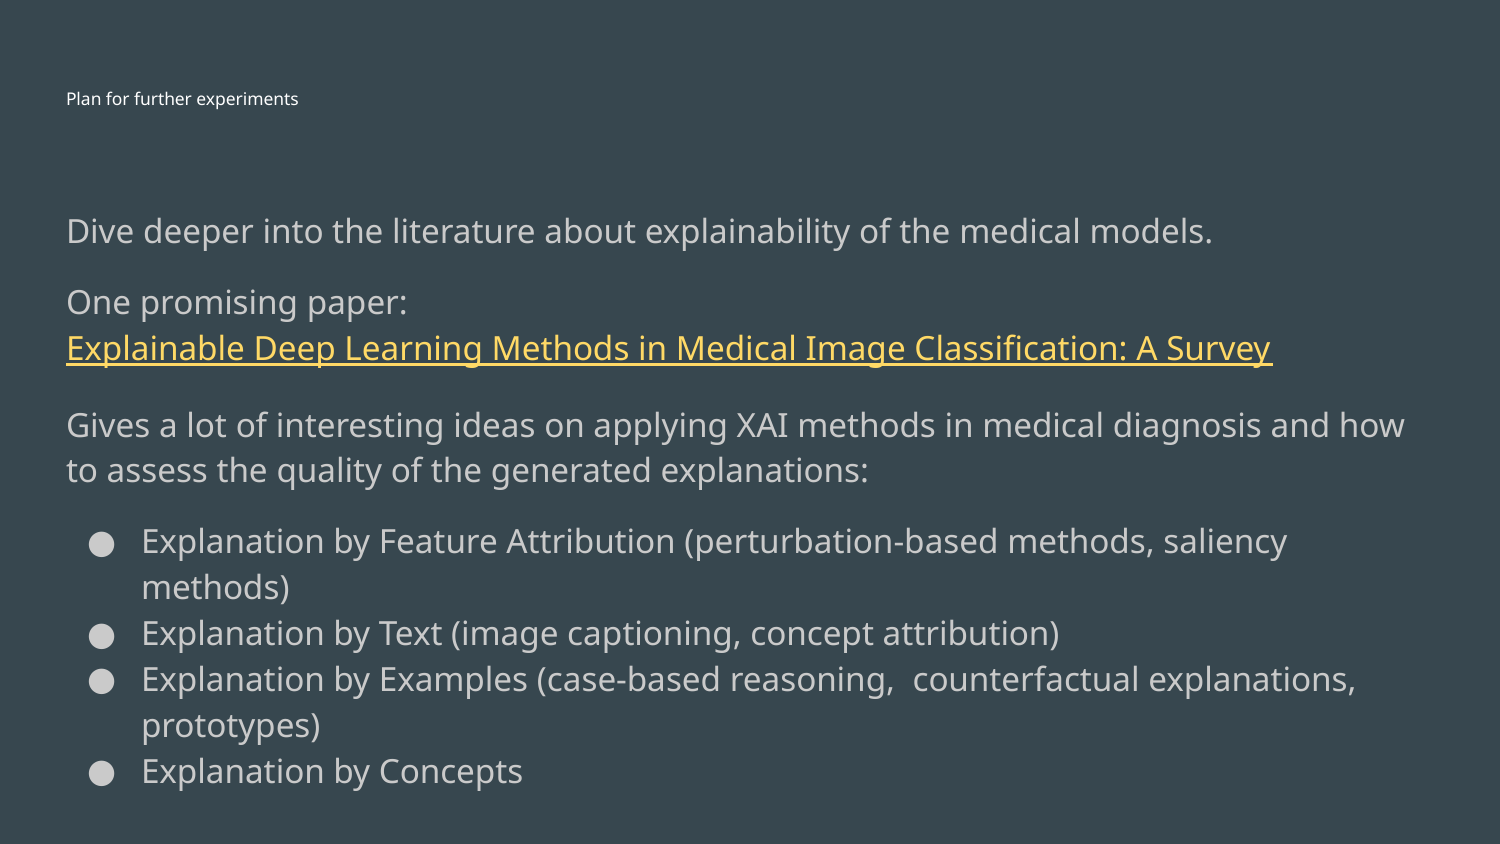

# Plan for further experiments
Dive deeper into the literature about explainability of the medical models.
One promising paper: Explainable Deep Learning Methods in Medical Image Classification: A Survey
Gives a lot of interesting ideas on applying XAI methods in medical diagnosis and how to assess the quality of the generated explanations:
Explanation by Feature Attribution (perturbation-based methods, saliency methods)
Explanation by Text (image captioning, concept attribution)
Explanation by Examples (case-based reasoning, counterfactual explanations, prototypes)
Explanation by Concepts